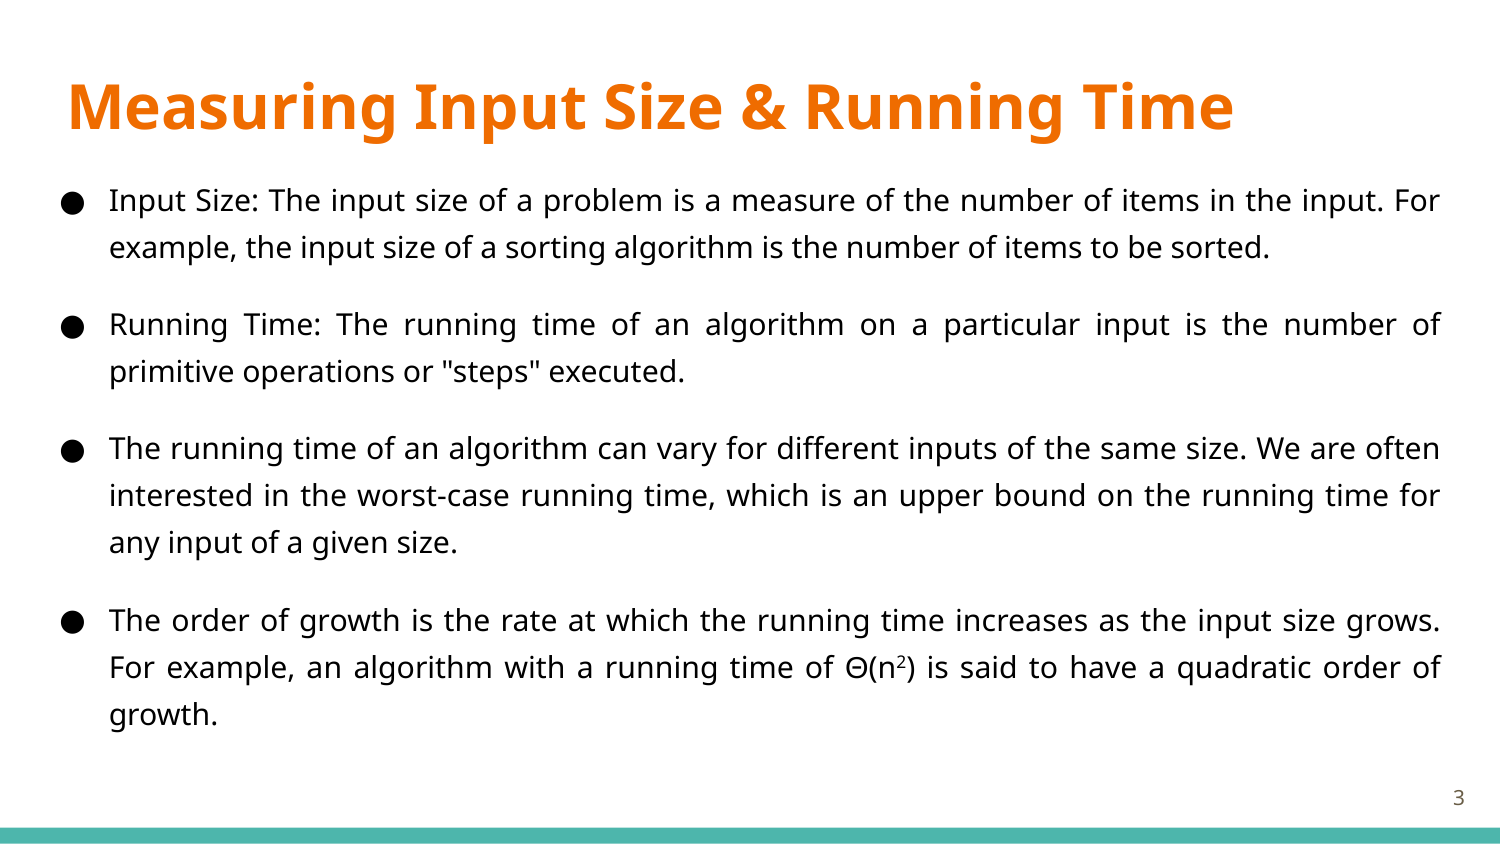

# Measuring Input Size & Running Time
Input Size: The input size of a problem is a measure of the number of items in the input. For example, the input size of a sorting algorithm is the number of items to be sorted.
Running Time: The running time of an algorithm on a particular input is the number of primitive operations or "steps" executed.
The running time of an algorithm can vary for different inputs of the same size. We are often interested in the worst-case running time, which is an upper bound on the running time for any input of a given size.
The order of growth is the rate at which the running time increases as the input size grows. For example, an algorithm with a running time of Θ(n2) is said to have a quadratic order of growth.